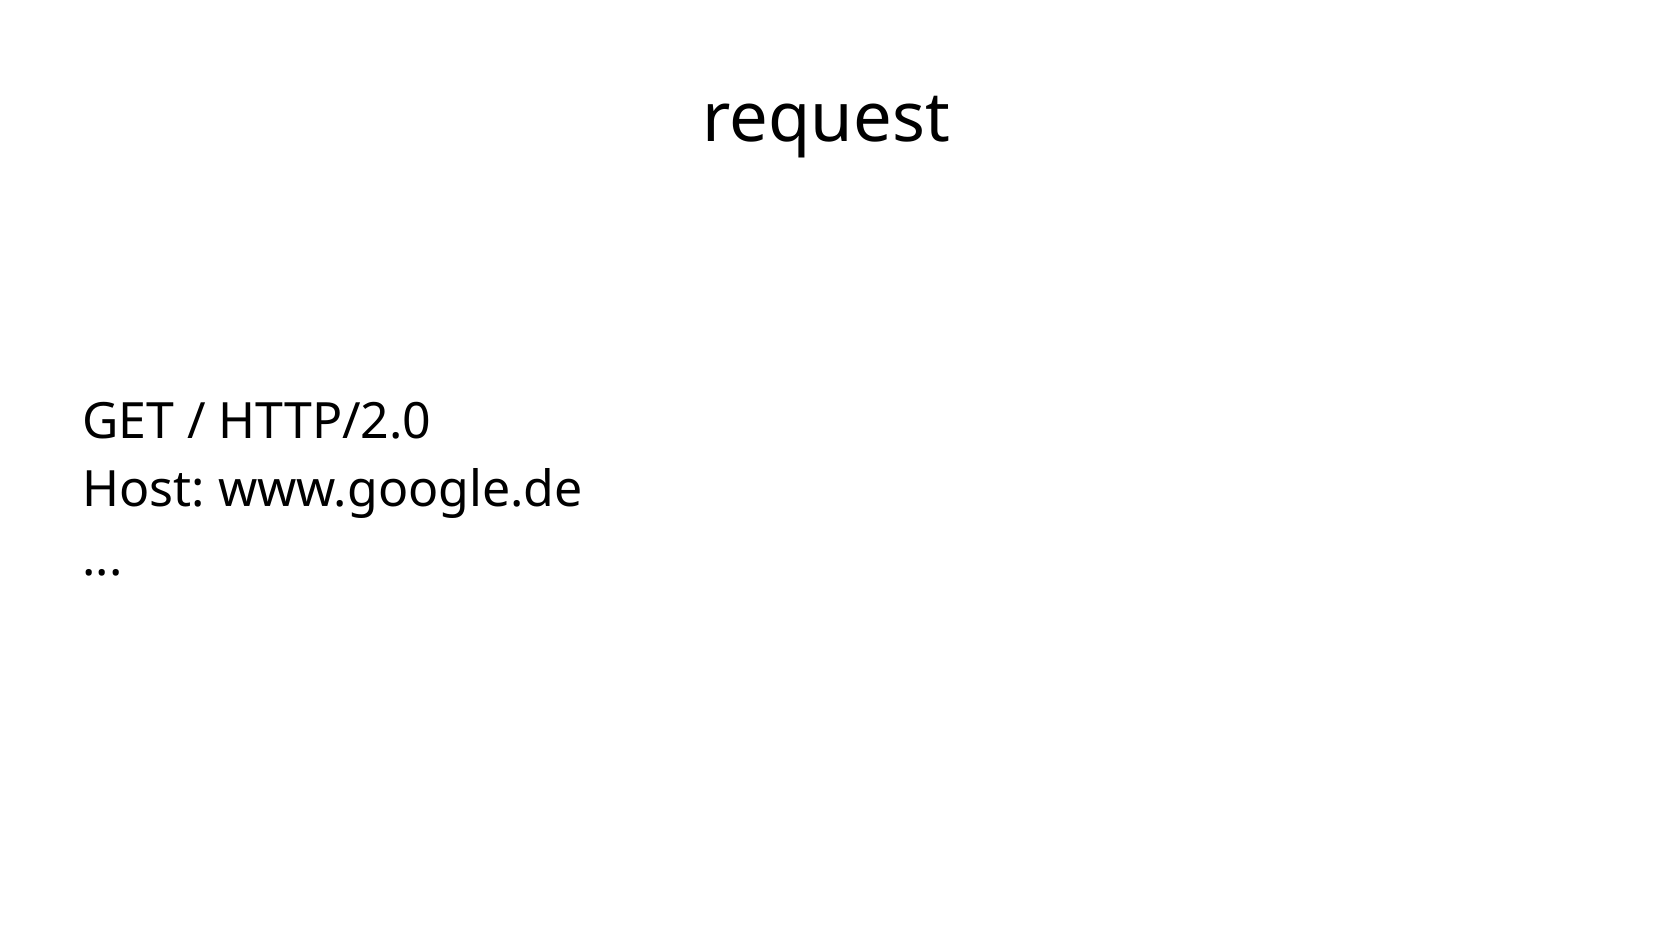

# request
GET / HTTP/2.0
Host: www.google.de
...